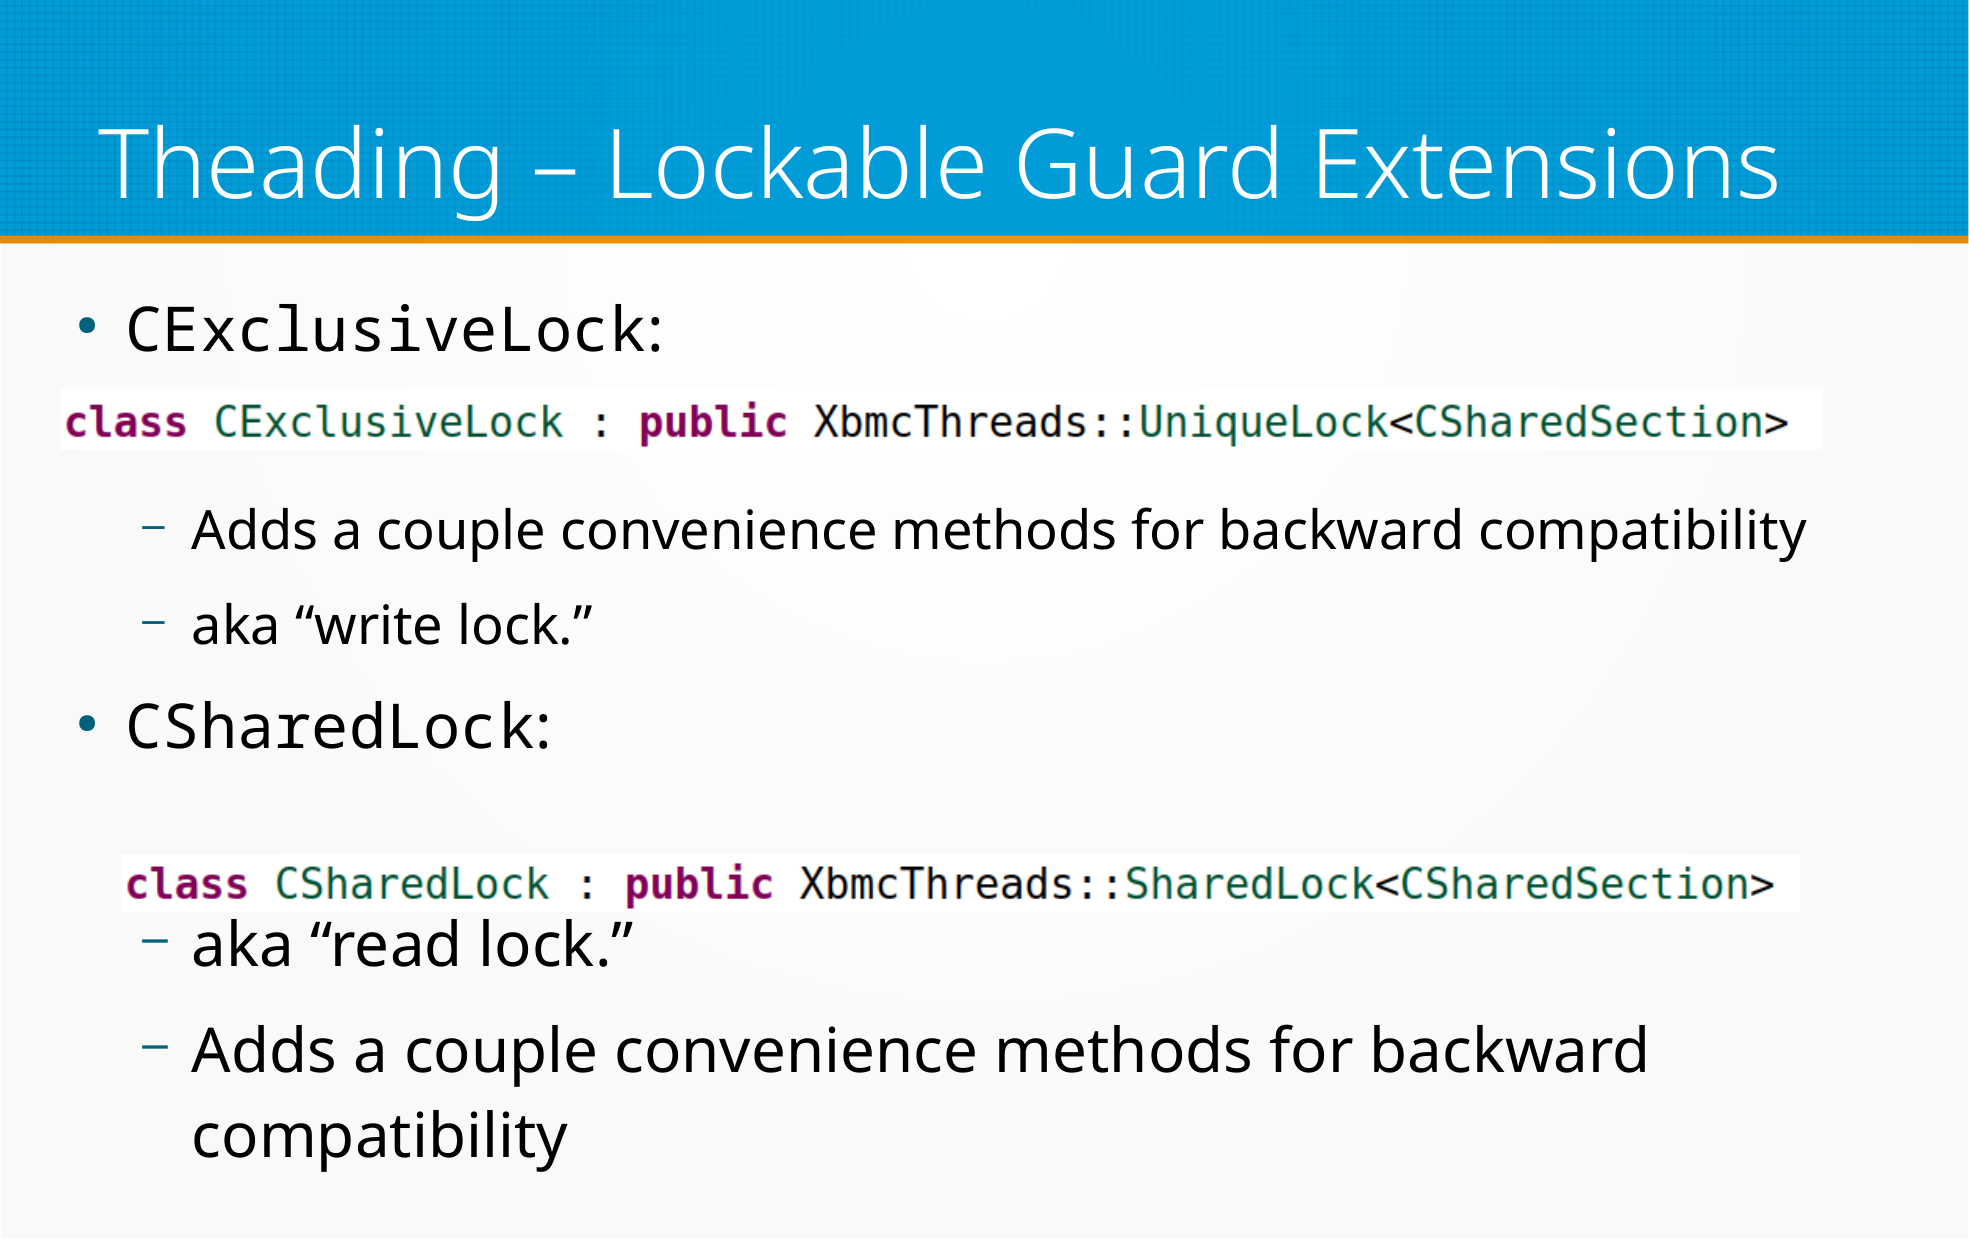

# Theading – Lockable Guard Extensions
CExclusiveLock:
Adds a couple convenience methods for backward compatibility
aka “write lock.”
CSharedLock:
aka “read lock.”
Adds a couple convenience methods for backward compatibility